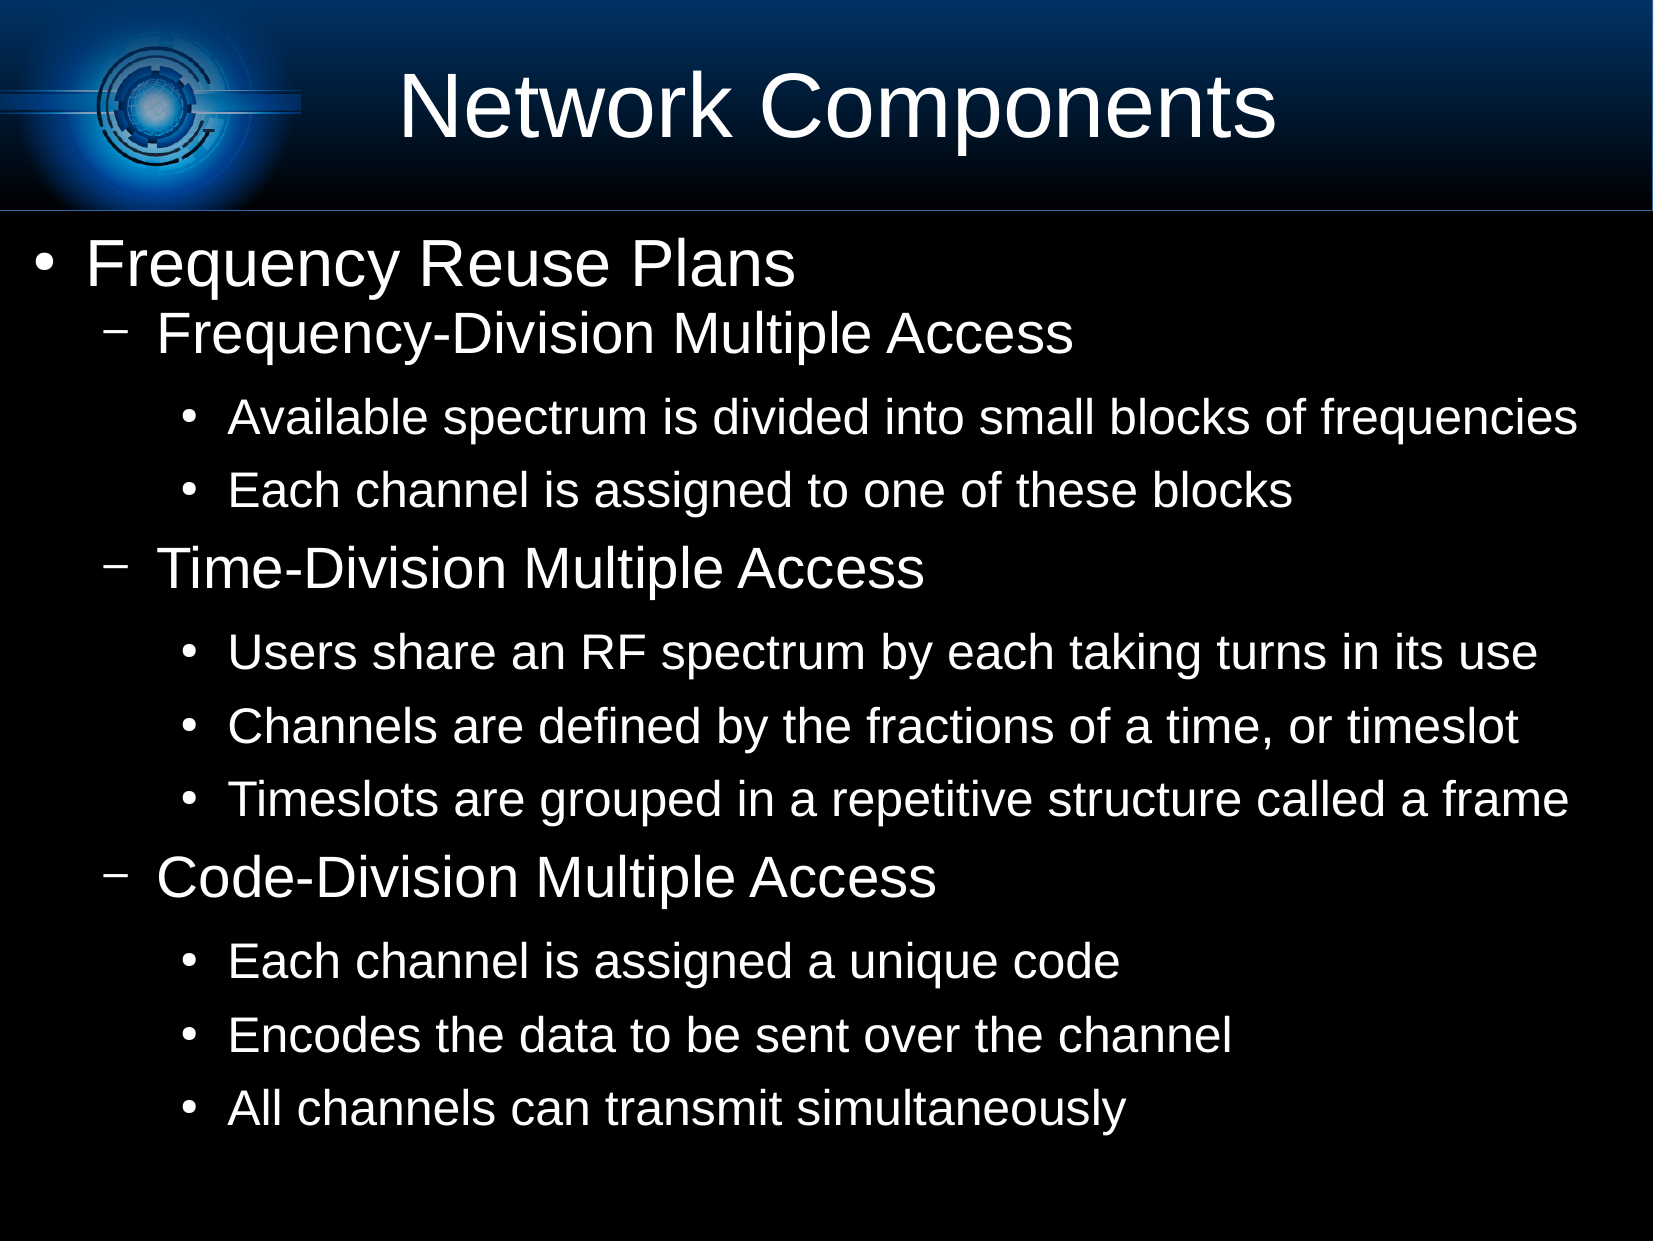

# Network Components
Frequency Reuse Plans
Frequency-Division Multiple Access
Available spectrum is divided into small blocks of frequencies
Each channel is assigned to one of these blocks
Time-Division Multiple Access
Users share an RF spectrum by each taking turns in its use
Channels are defined by the fractions of a time, or timeslot
Timeslots are grouped in a repetitive structure called a frame
Code-Division Multiple Access
Each channel is assigned a unique code
Encodes the data to be sent over the channel
All channels can transmit simultaneously